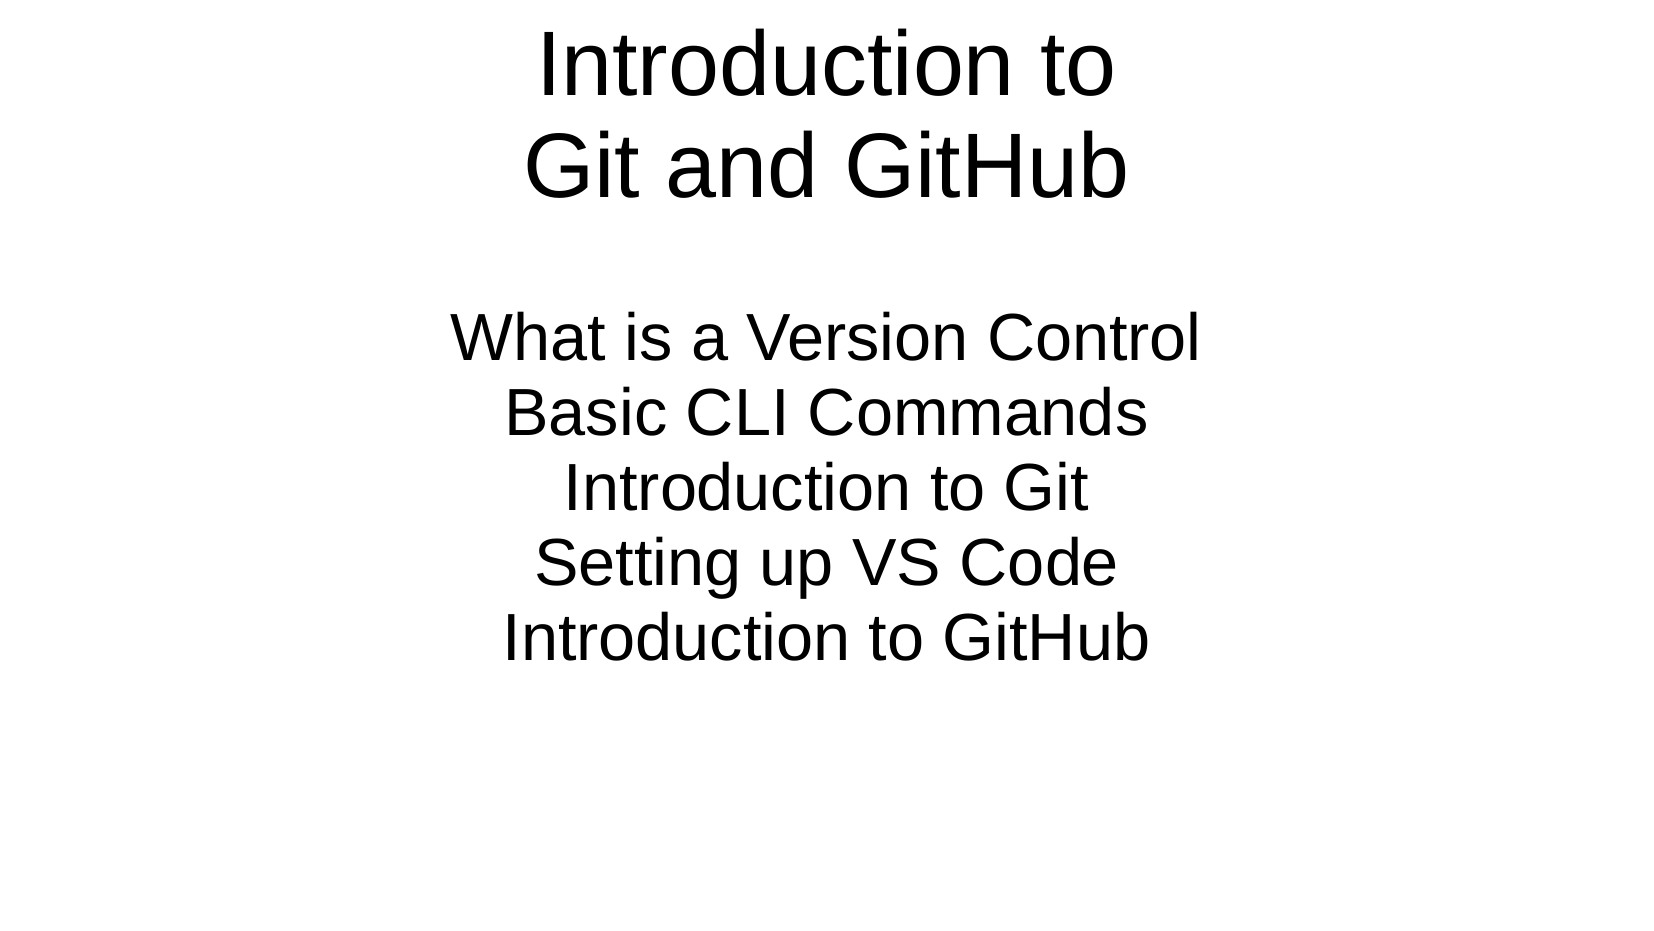

# Introduction to Git and GitHub
What is a Version Control
Basic CLI Commands
Introduction to Git
Setting up VS Code
Introduction to GitHub